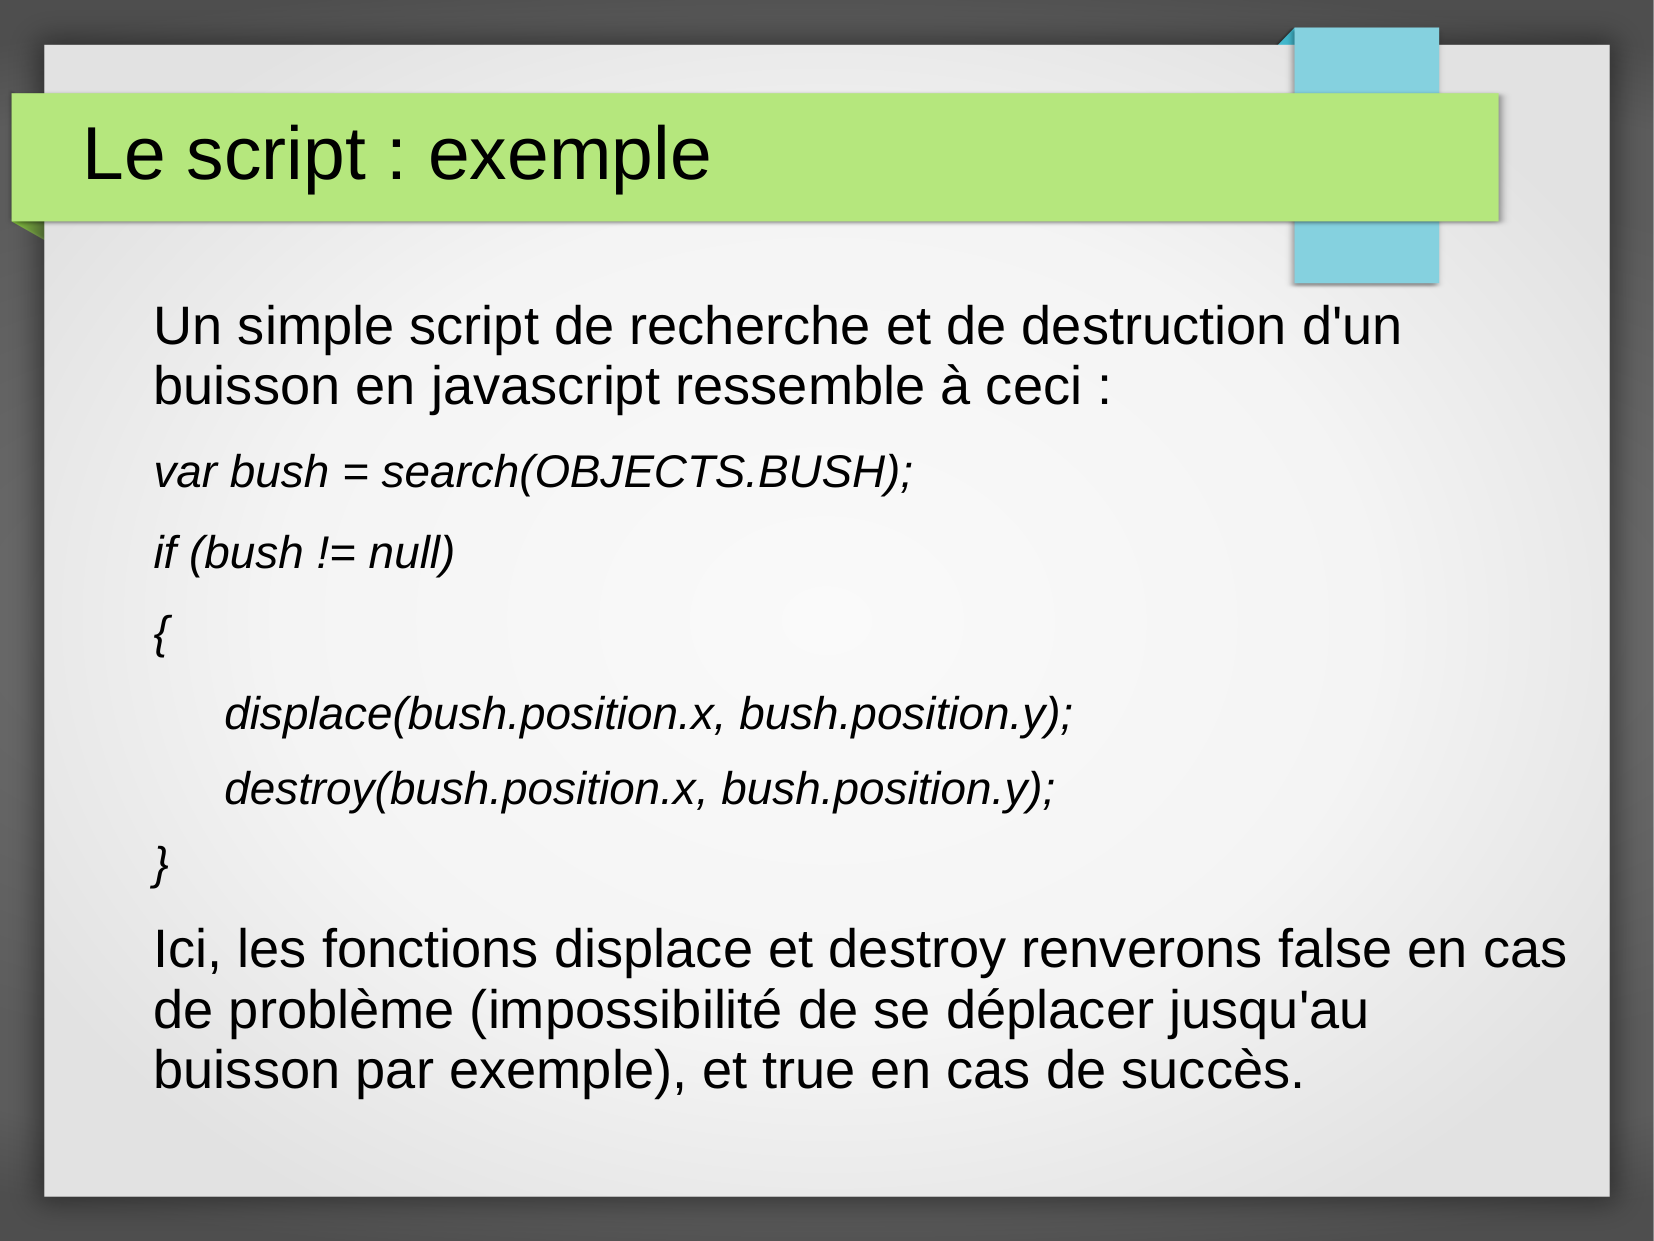

# Le script : exemple
Un simple script de recherche et de destruction d'un buisson en javascript ressemble à ceci :
var bush = search(OBJECTS.BUSH);
if (bush != null)
{
displace(bush.position.x, bush.position.y);
destroy(bush.position.x, bush.position.y);
}
Ici, les fonctions displace et destroy renverons false en cas de problème (impossibilité de se déplacer jusqu'au buisson par exemple), et true en cas de succès.